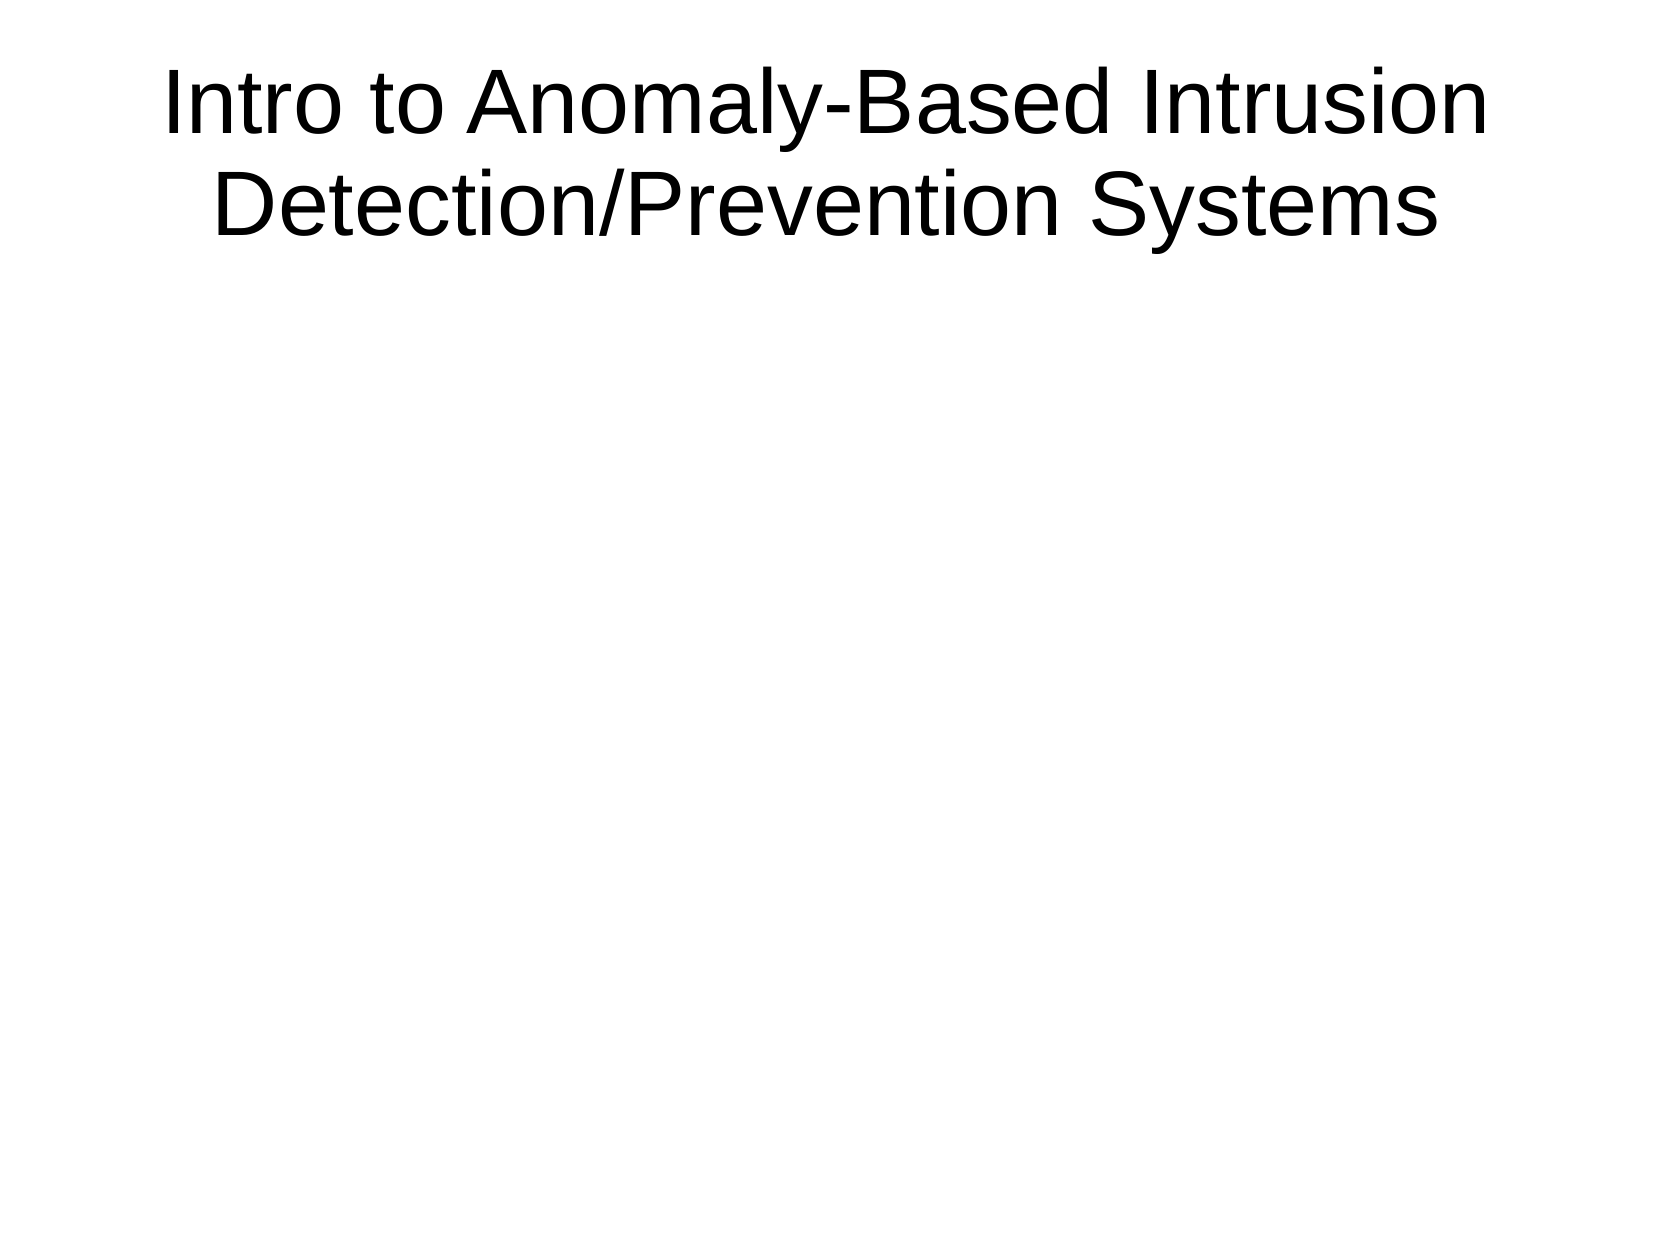

# Intro to Anomaly-Based Intrusion Detection/Prevention Systems